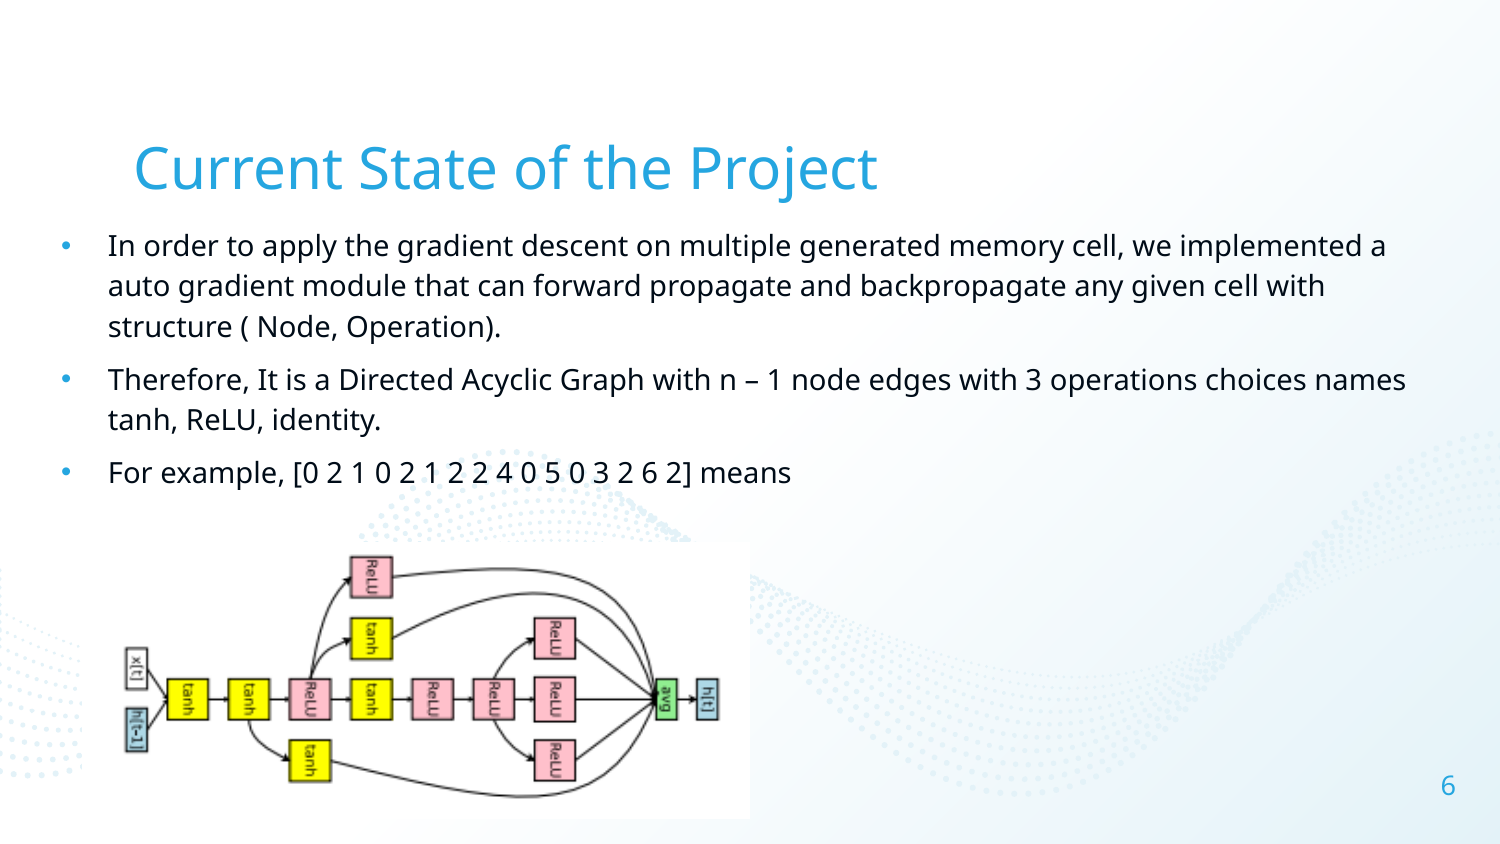

# Current State of the Project
In order to apply the gradient descent on multiple generated memory cell, we implemented a auto gradient module that can forward propagate and backpropagate any given cell with structure ( Node, Operation).
Therefore, It is a Directed Acyclic Graph with n – 1 node edges with 3 operations choices names tanh, ReLU, identity.
For example, [0 2 1 0 2 1 2 2 4 0 5 0 3 2 6 2] means